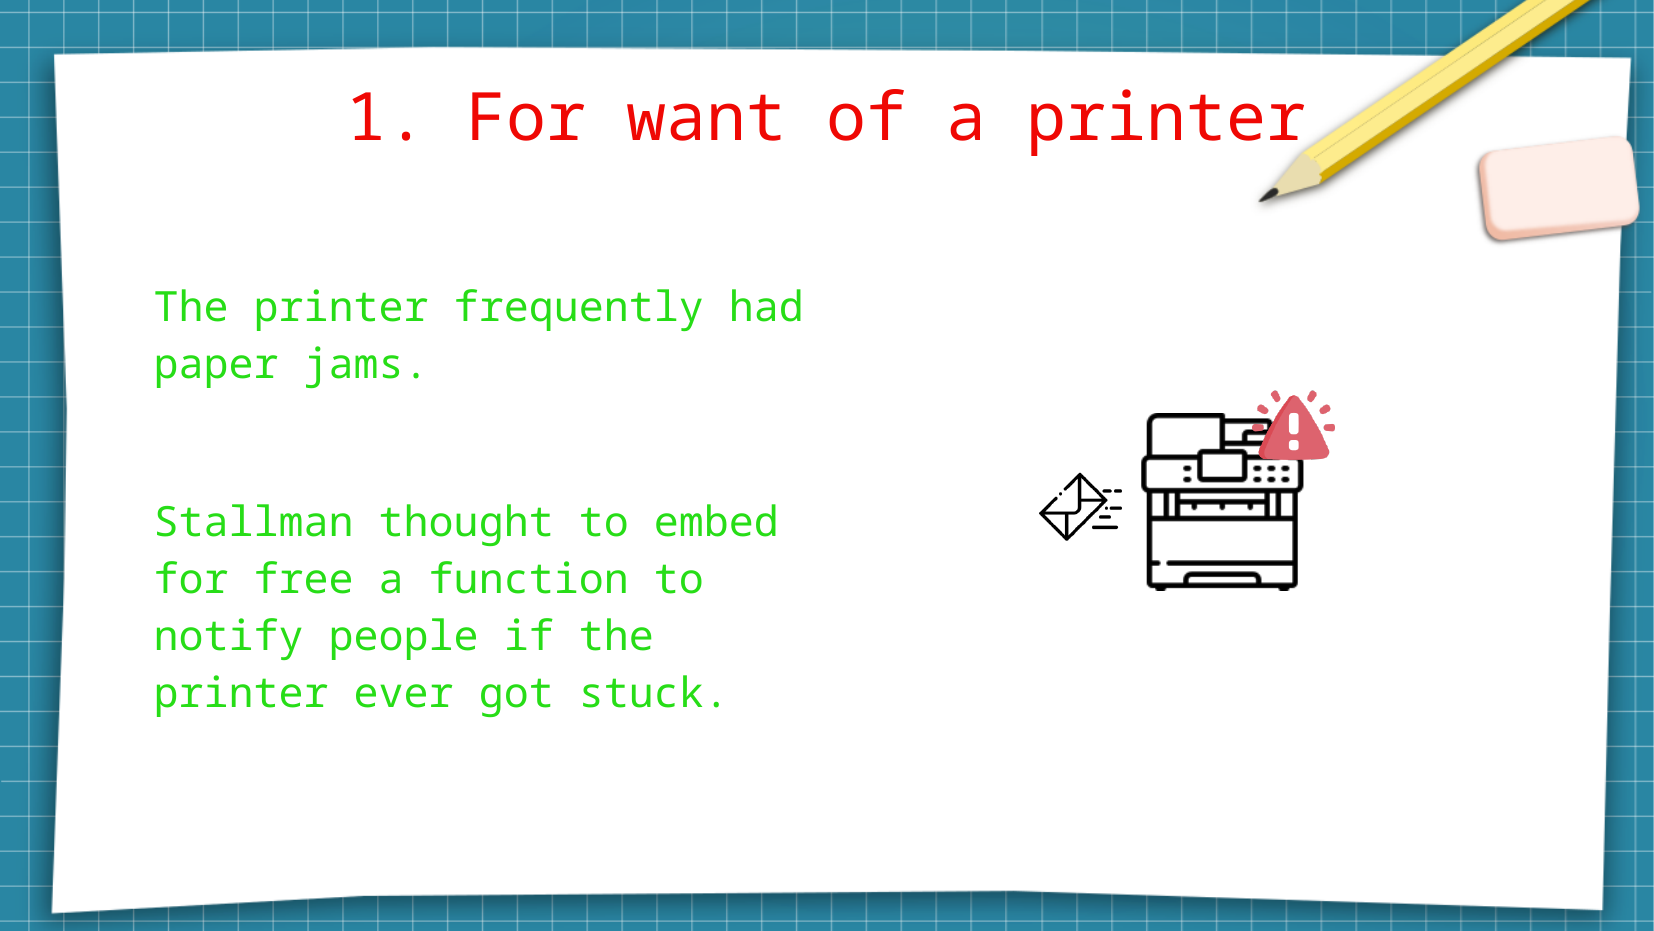

# 1. For want of a printer
The printer frequently had paper jams.
Stallman thought to embed for free a function to notify people if the printer ever got stuck.